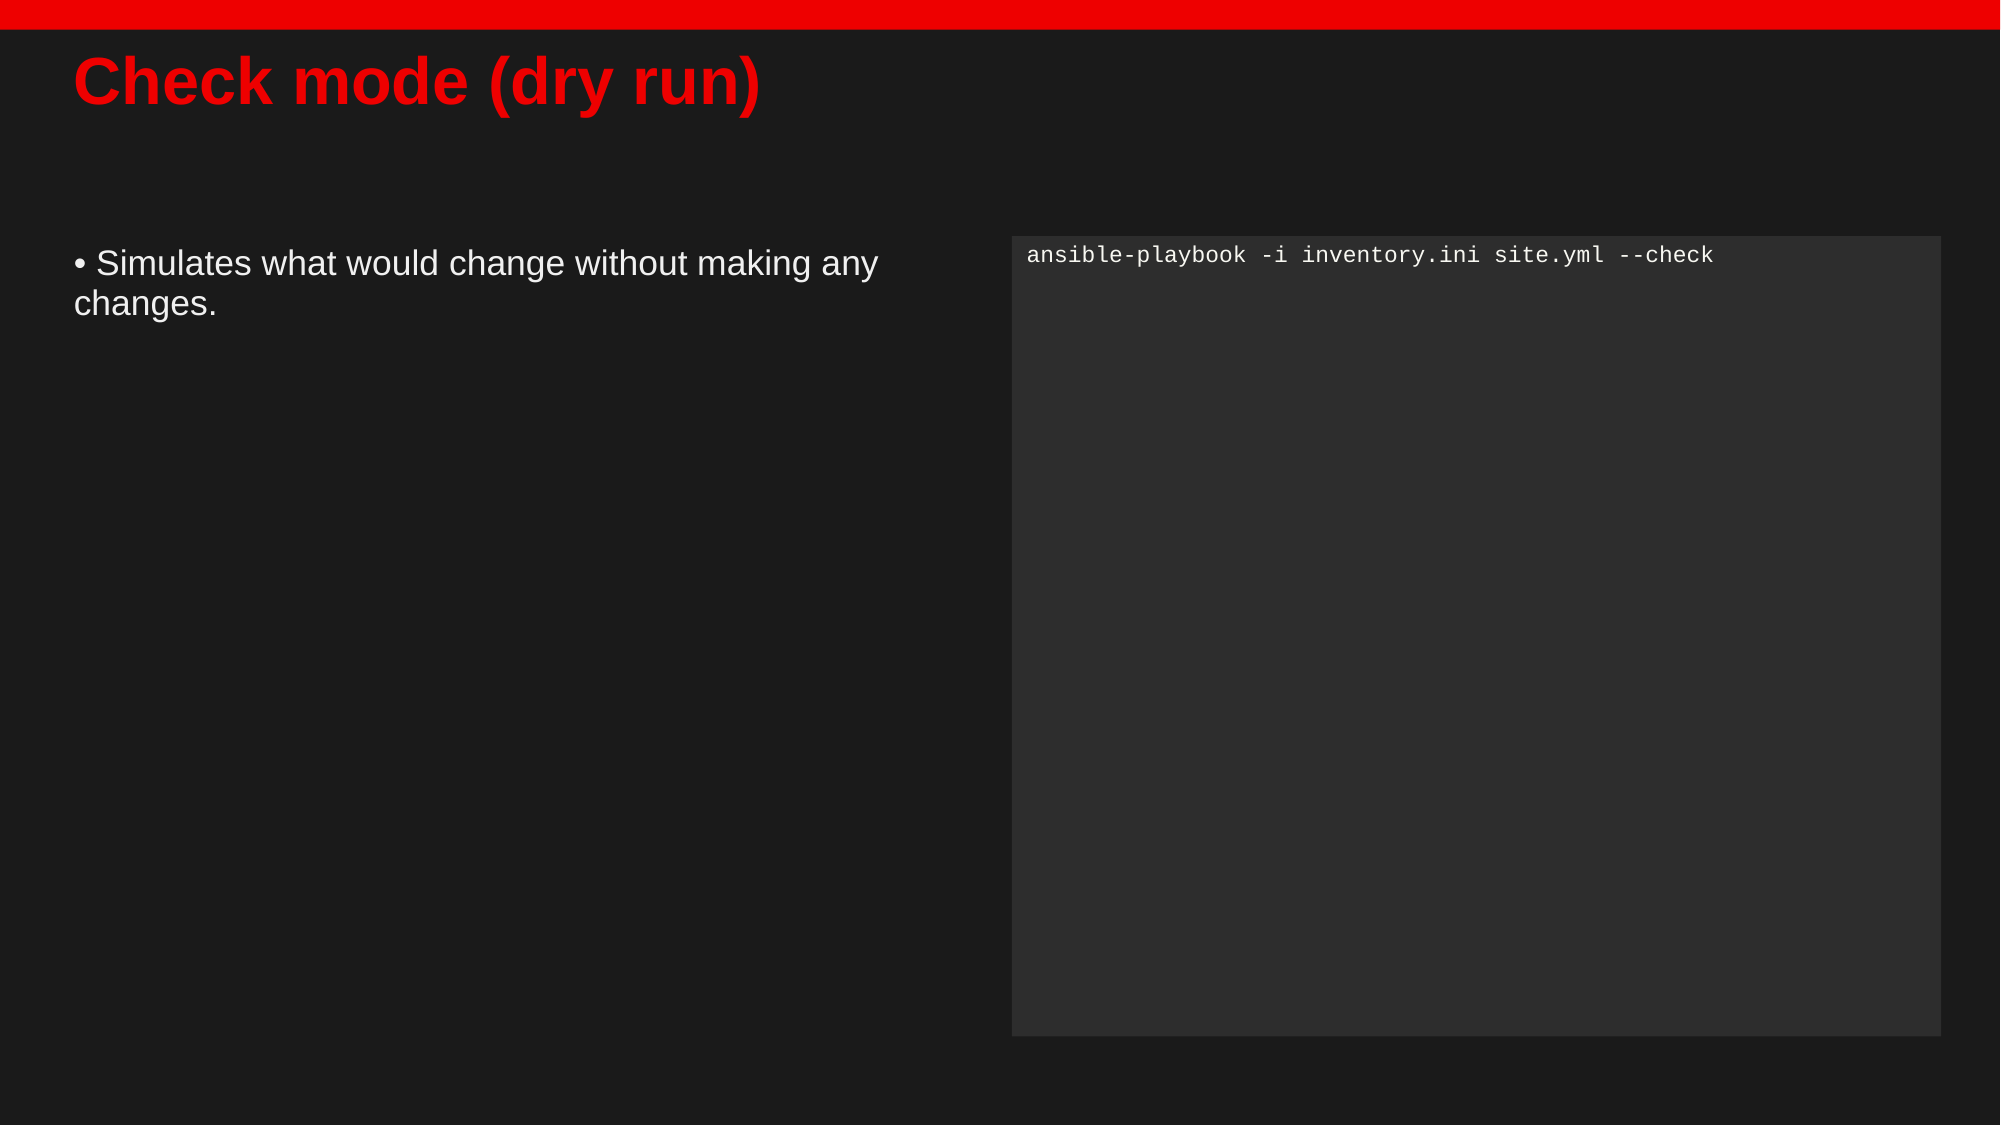

Check mode (dry run)
• Simulates what would change without making any changes.
ansible-playbook -i inventory.ini site.yml --check